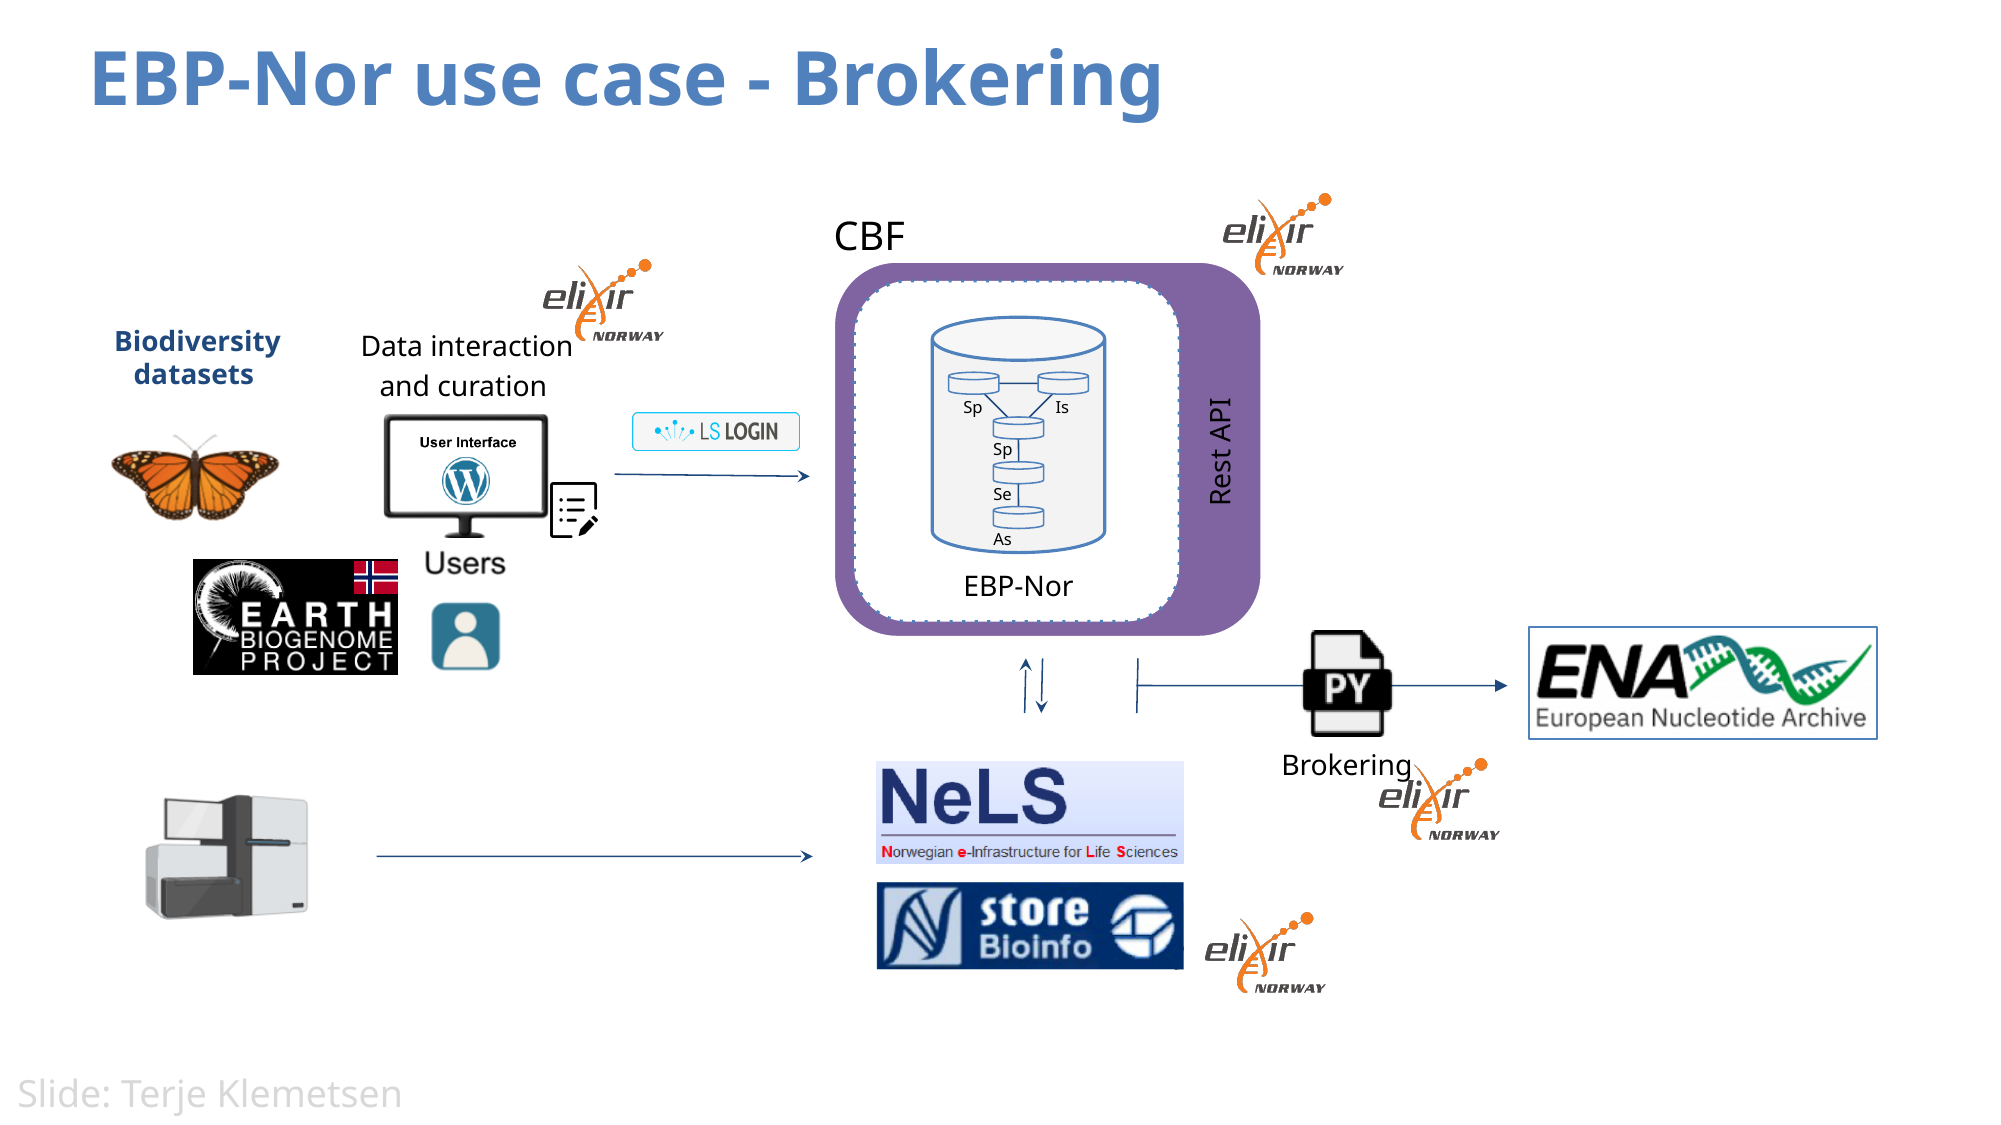

EBP-Nor use case - Brokering
CBF
Biodiversity datasets
Data interaction and curation
Rest API
Sp
Is
Sp
Se
As
# EBP-Nor
Brokering
Slide: Terje Klemetsen